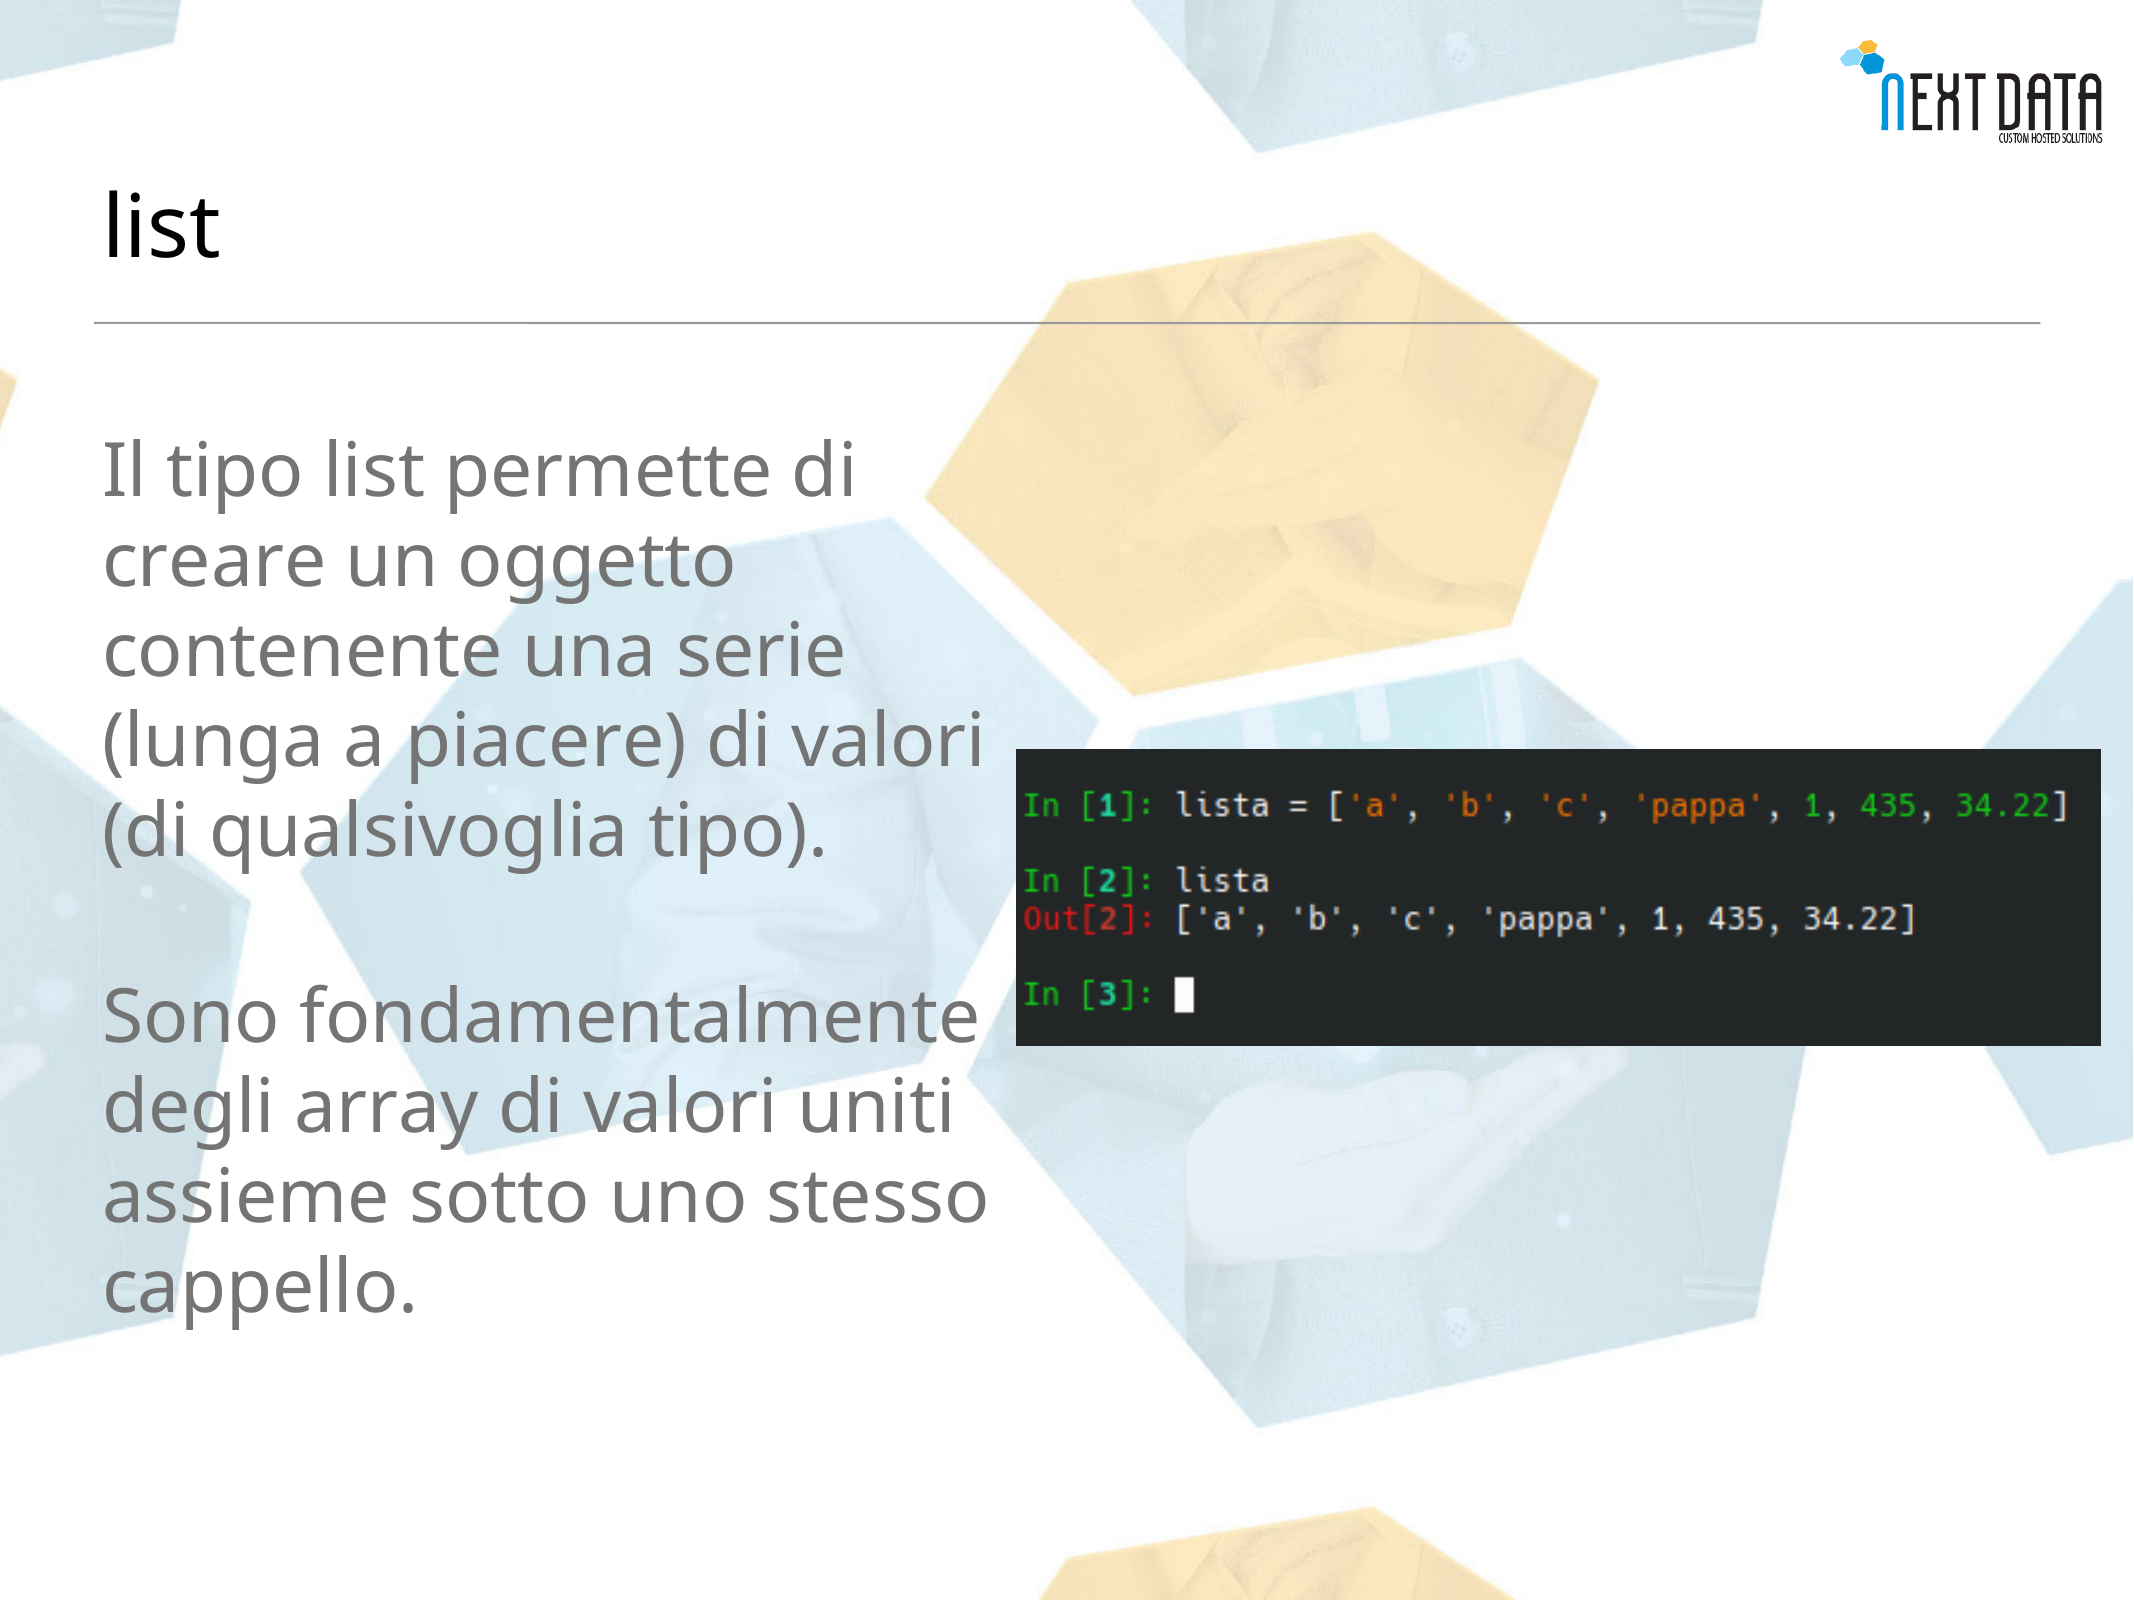

list
Il tipo list permette di creare un oggetto contenente una serie (lunga a piacere) di valori (di qualsivoglia tipo).
Sono fondamentalmente degli array di valori uniti assieme sotto uno stesso cappello.